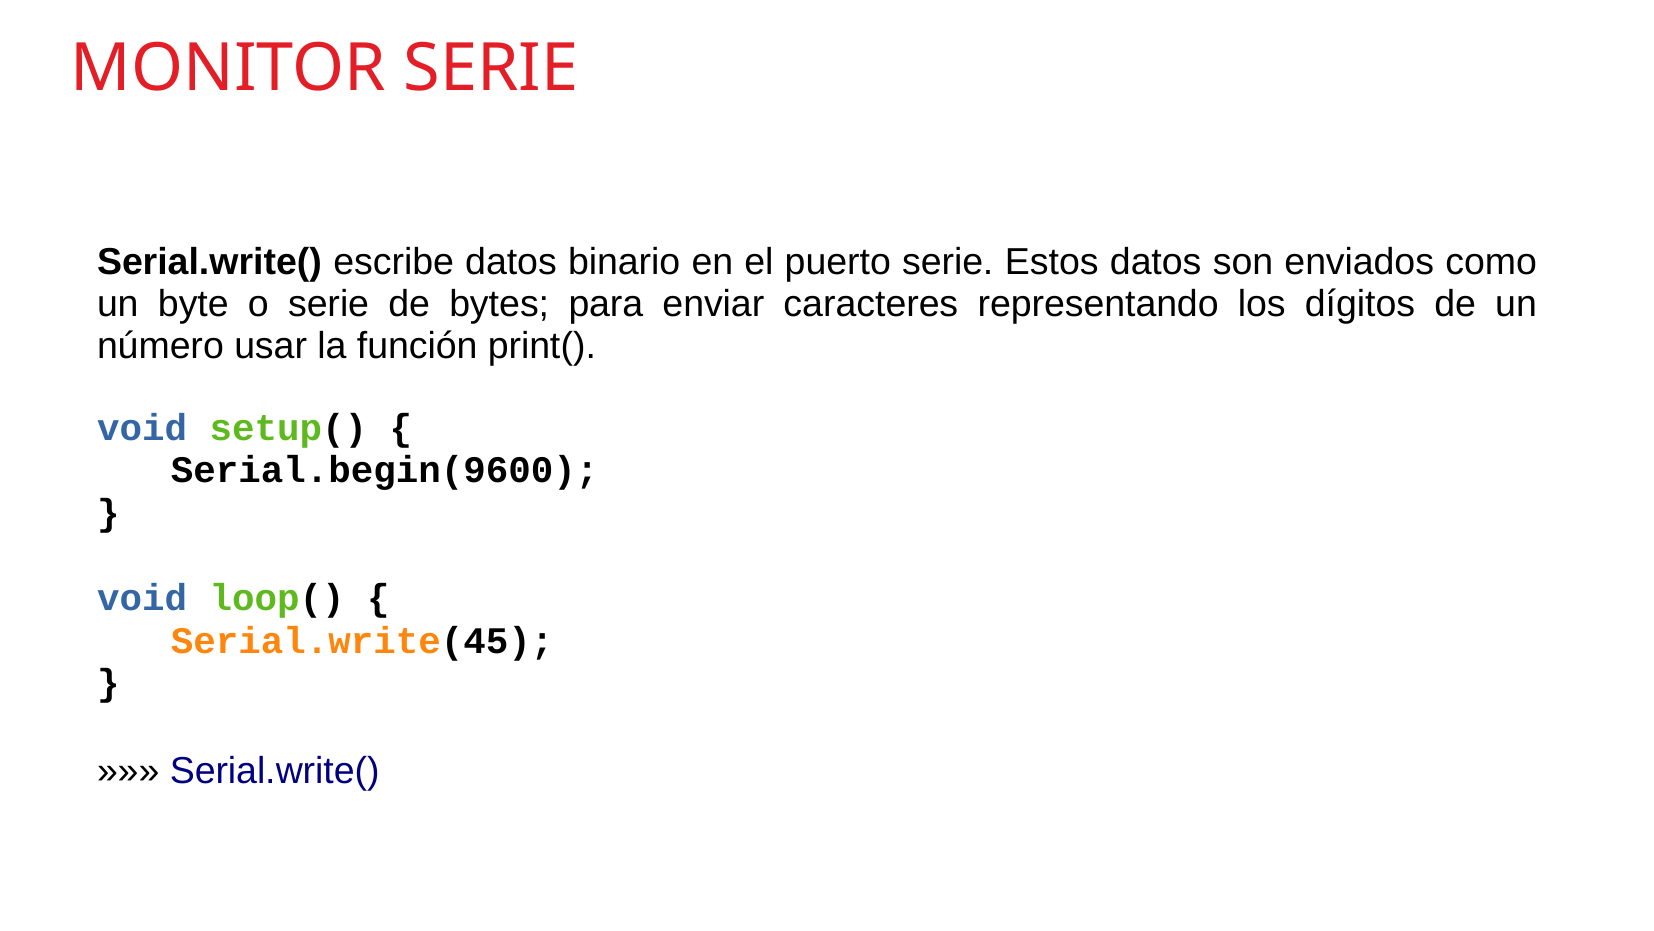

# MONITOR SERIE
Serial.write() escribe datos binario en el puerto serie. Estos datos son enviados como un byte o serie de bytes; para enviar caracteres representando los dígitos de un número usar la función print().
void setup() {
	Serial.begin(9600);
}
void loop() {
	Serial.write(45);
}
»»» Serial.write()